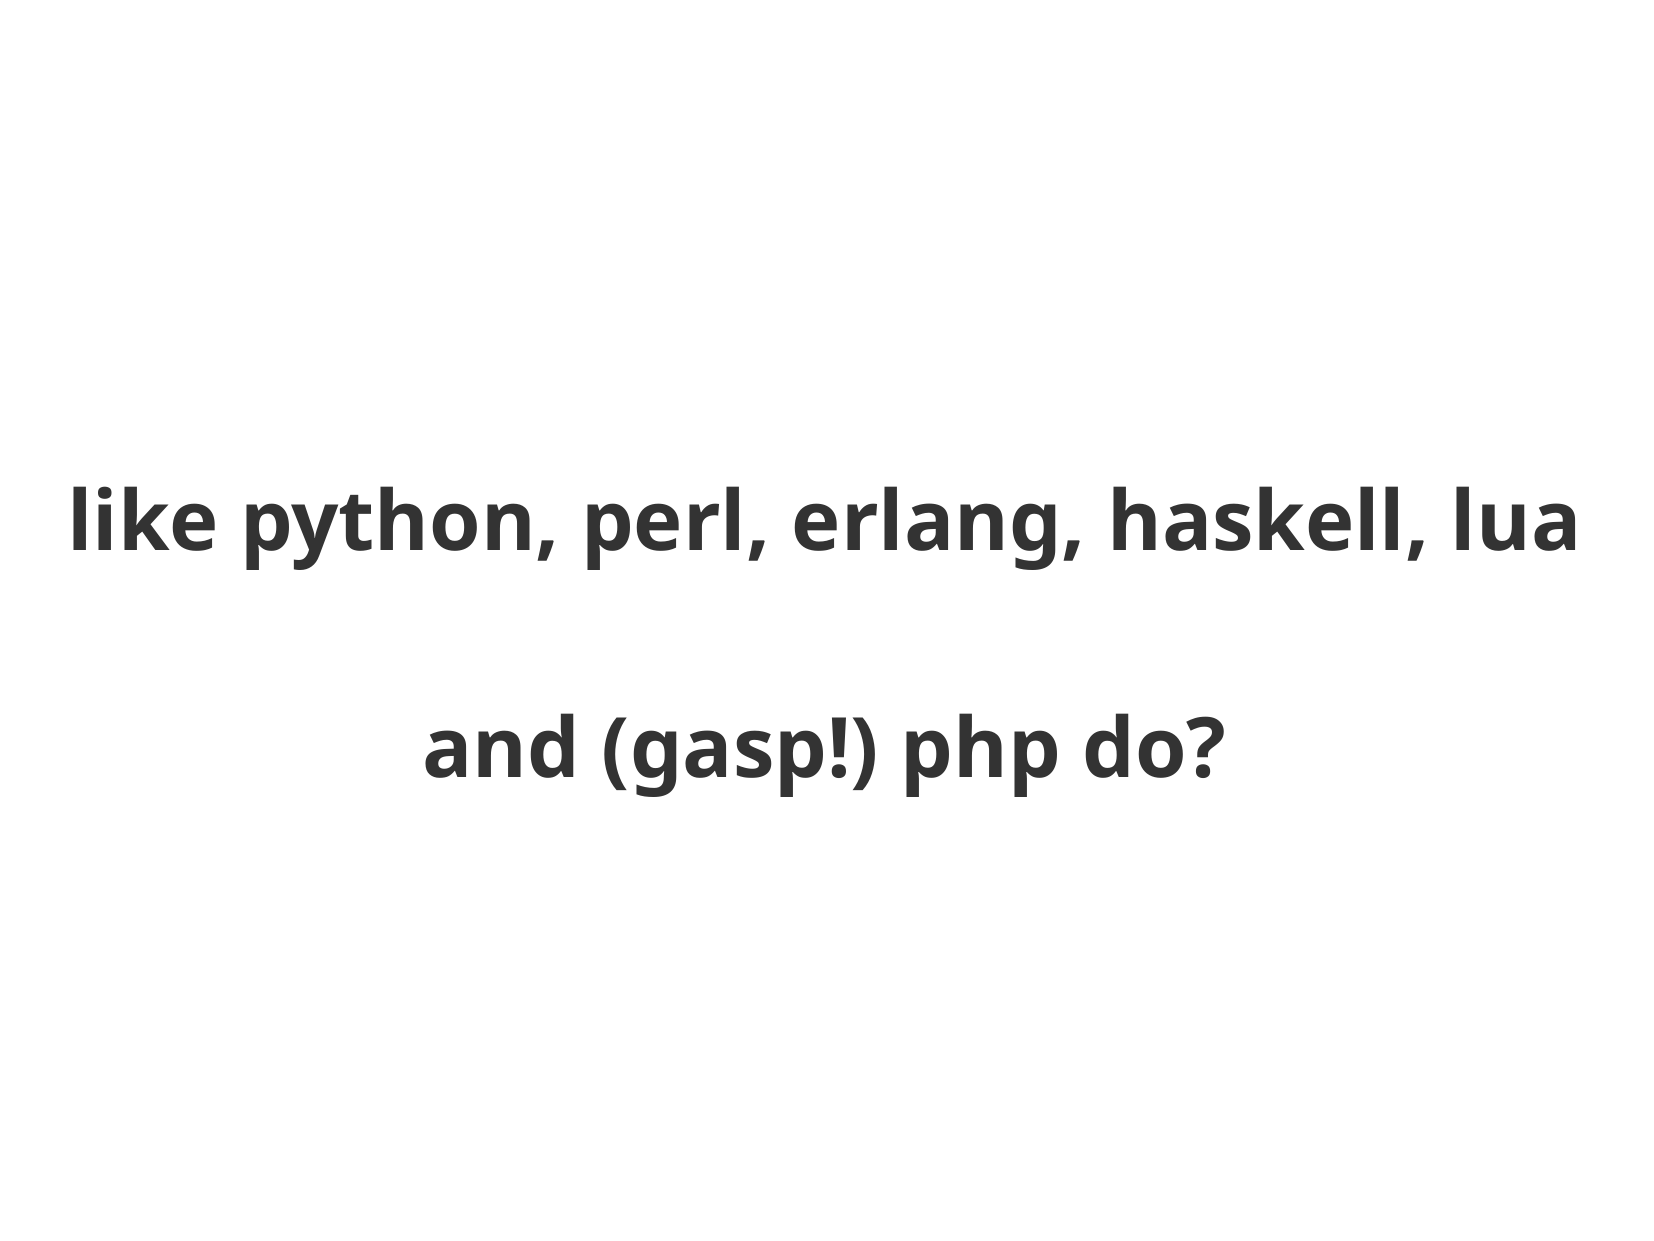

#
like python, perl, erlang, haskell, lua
and (gasp!) php do?